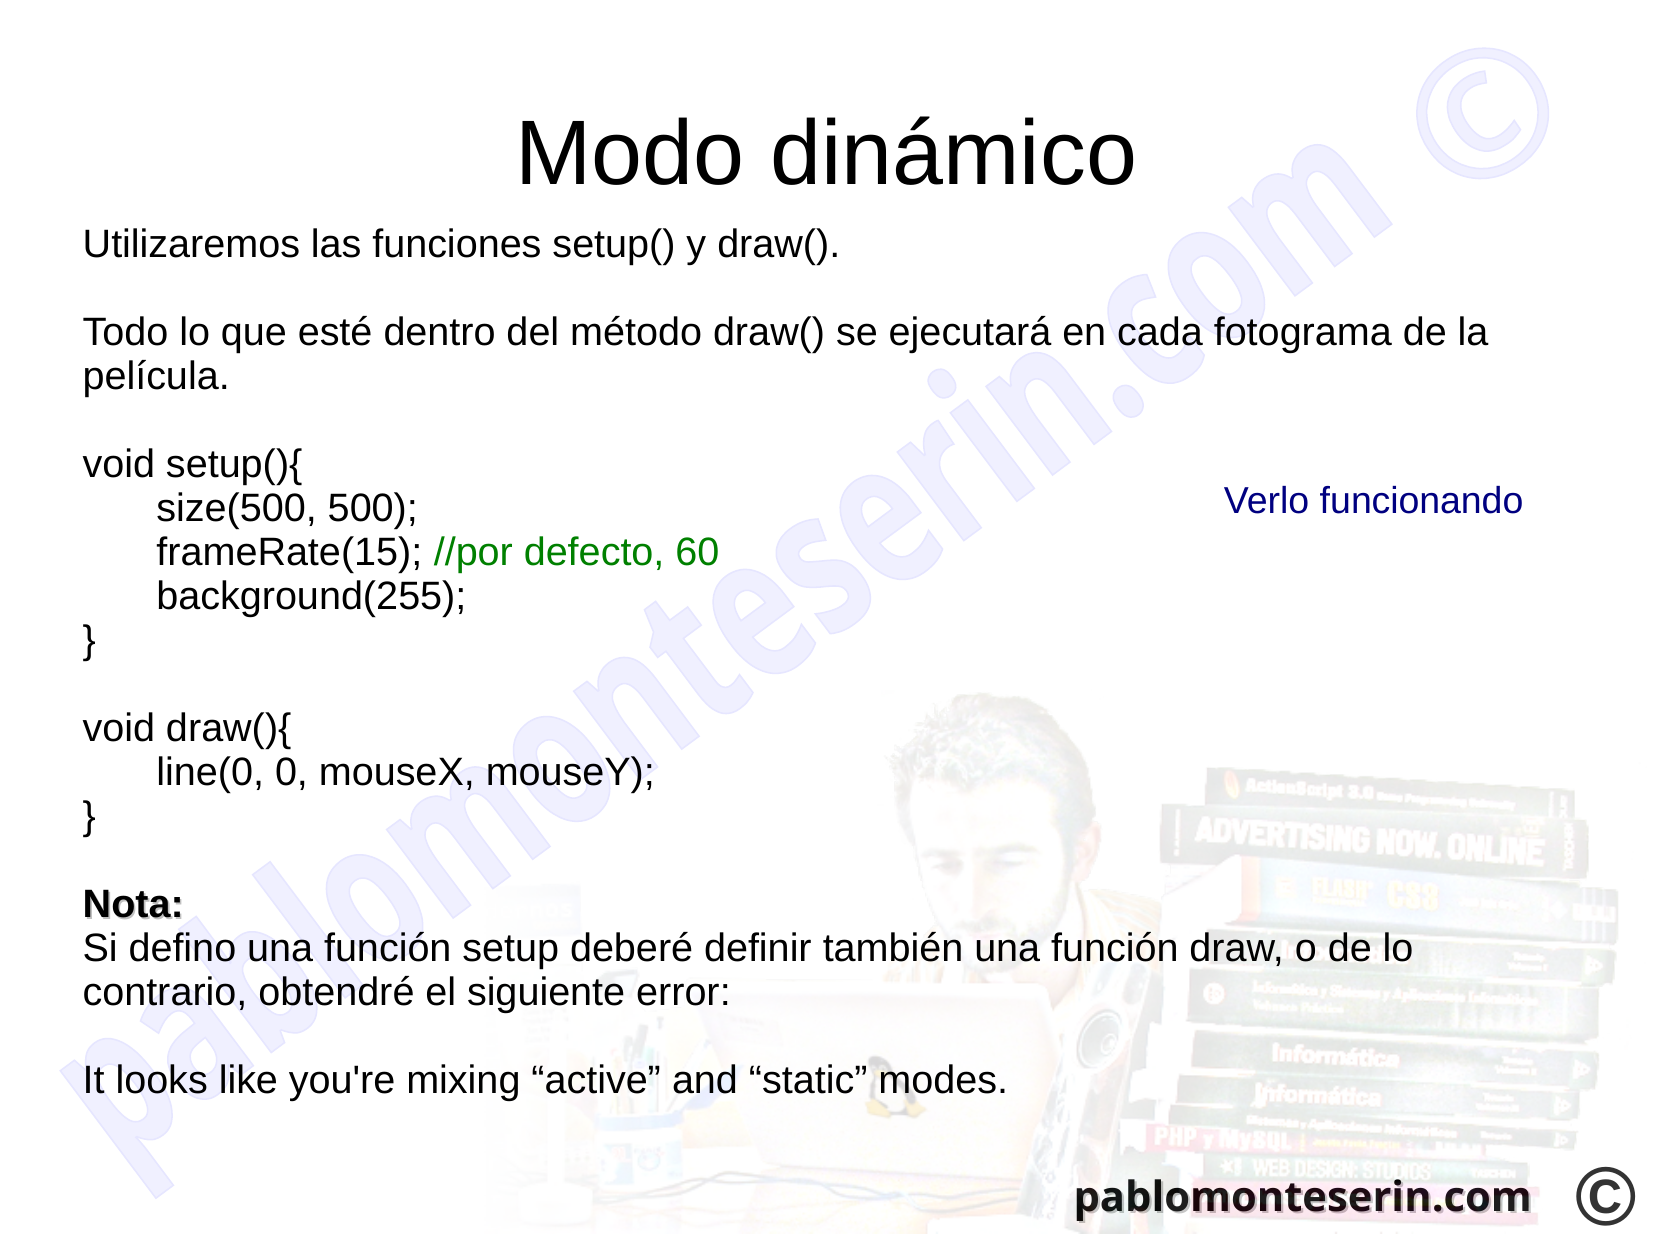

# Modo dinámico
Utilizaremos las funciones setup() y draw().
Todo lo que esté dentro del método draw() se ejecutará en cada fotograma de la película.
void setup(){
	size(500, 500);
	frameRate(15); //por defecto, 60
	background(255);
}
void draw(){
	line(0, 0, mouseX, mouseY);
}
Nota:
Si defino una función setup deberé definir también una función draw, o de lo contrario, obtendré el siguiente error:
It looks like you're mixing “active” and “static” modes.
Verlo funcionando